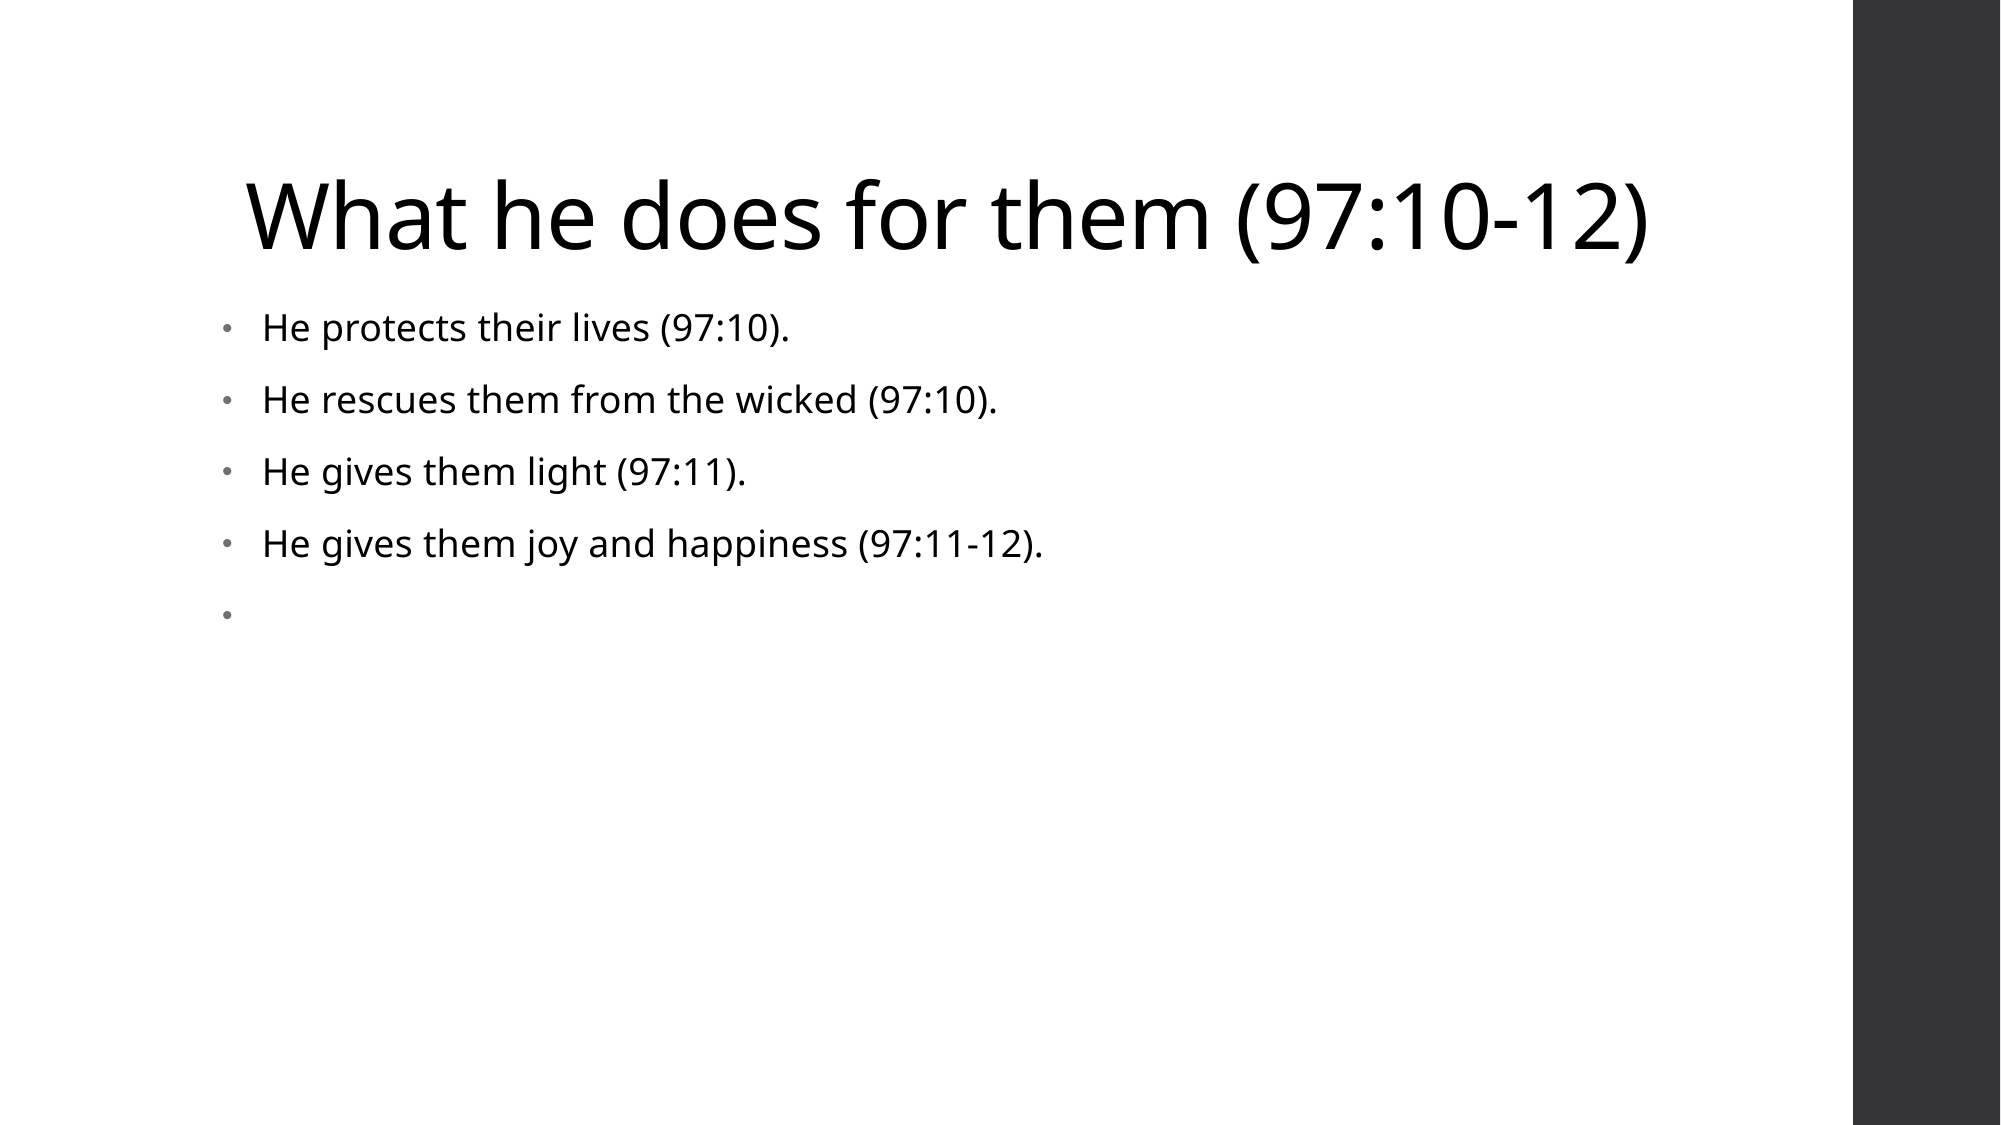

# What he does for them (97:10-12)
 He protects their lives (97:10).
 He rescues them from the wicked (97:10).
 He gives them light (97:11).
 He gives them joy and happiness (97:11-12).